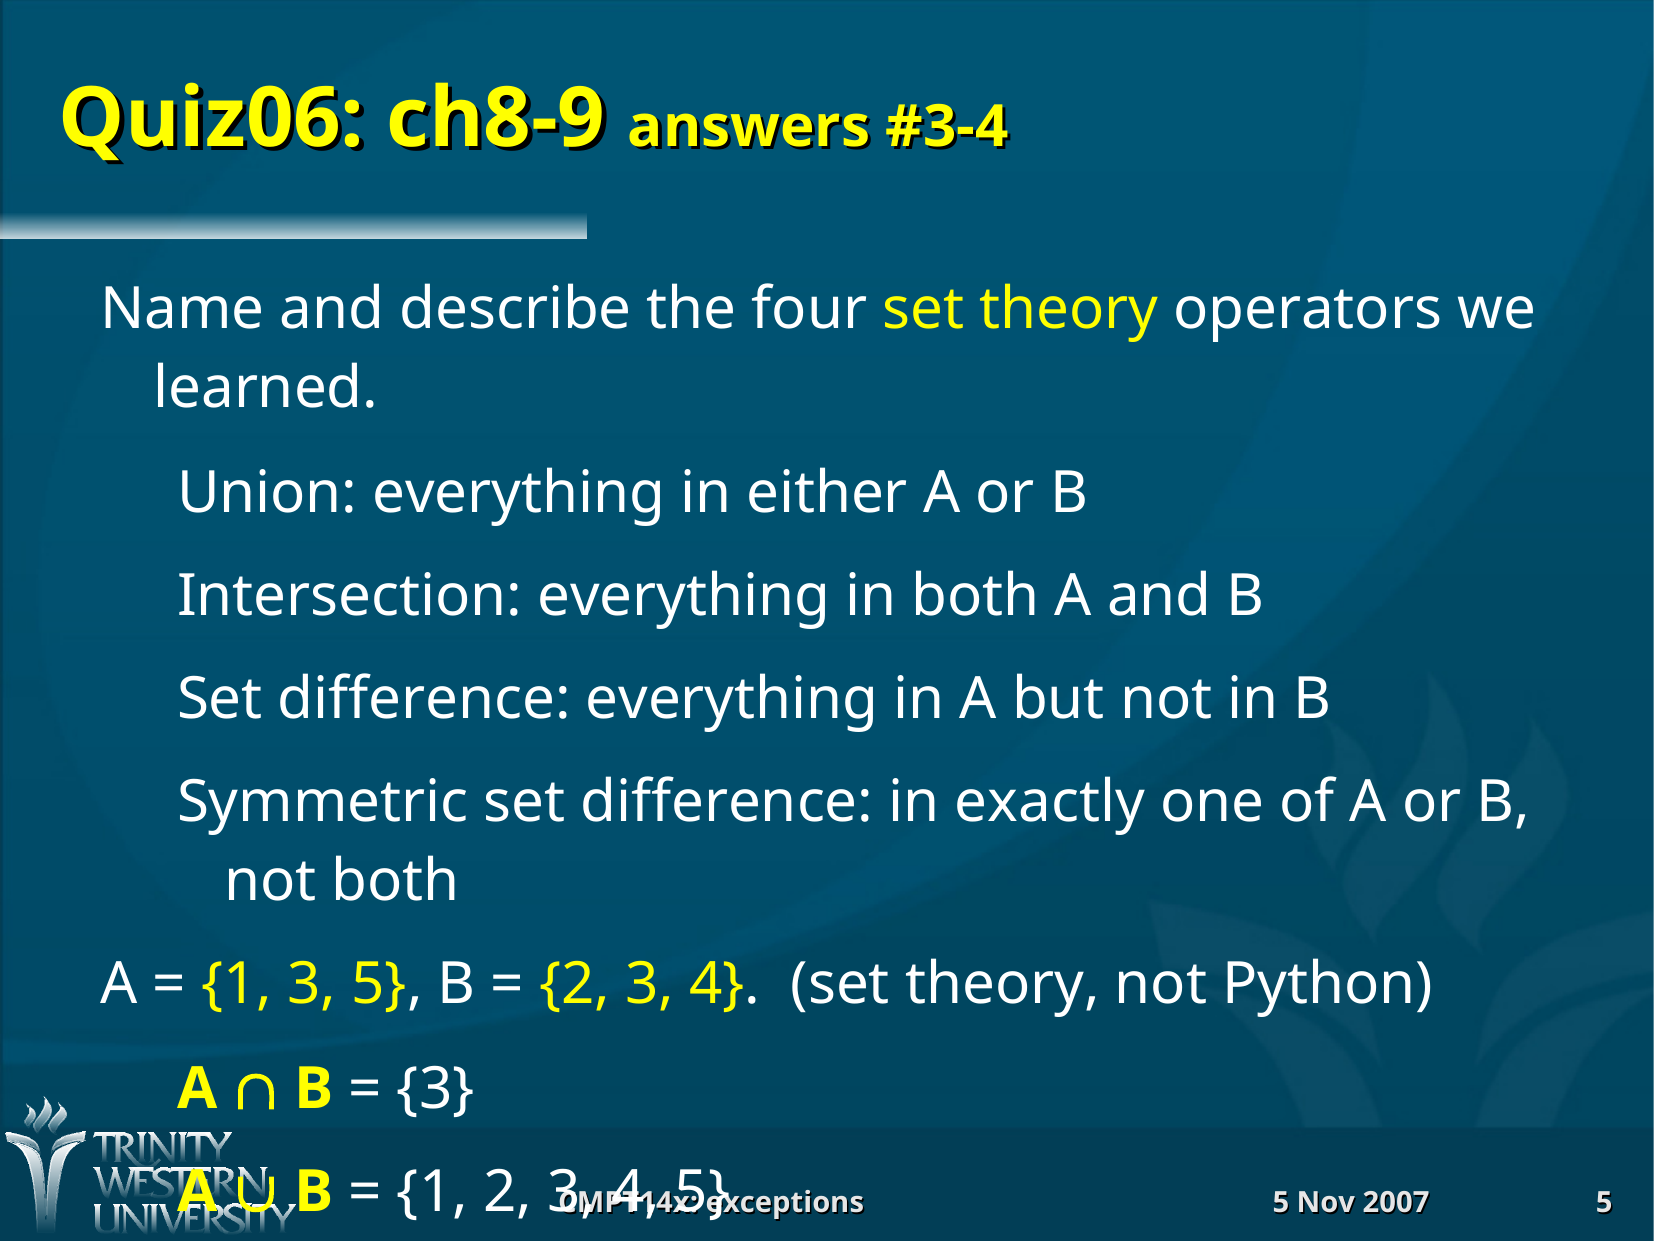

# Quiz06: ch8-9 answers #3-4
Name and describe the four set theory operators we learned.
Union: everything in either A or B
Intersection: everything in both A and B
Set difference: everything in A but not in B
Symmetric set difference: in exactly one of A or B, not both
A = {1, 3, 5}, B = {2, 3, 4}. (set theory, not Python)
A ∩ B = {3}
A  B = {1, 2, 3, 4, 5}
CMPT14x: exceptions
5 Nov 2007
5